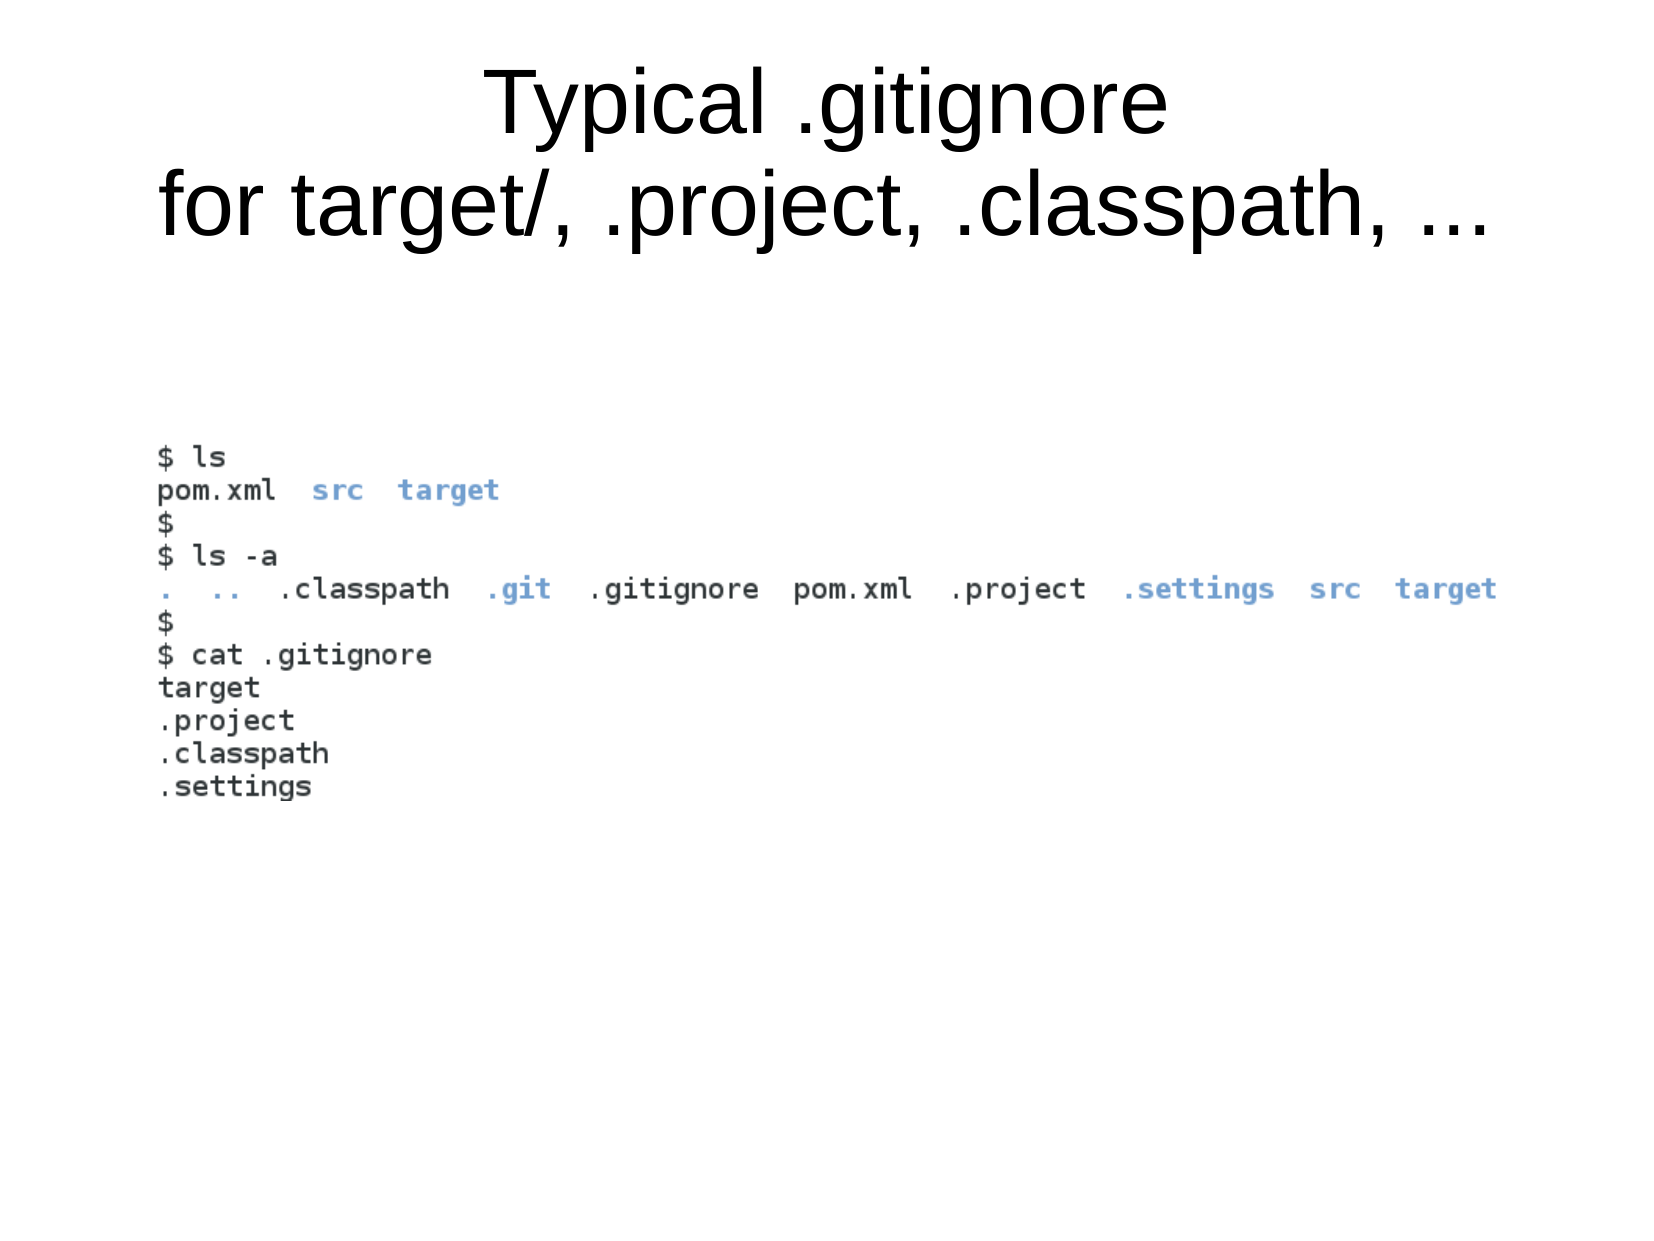

# Typical .gitignore for target/, .project, .classpath, ...